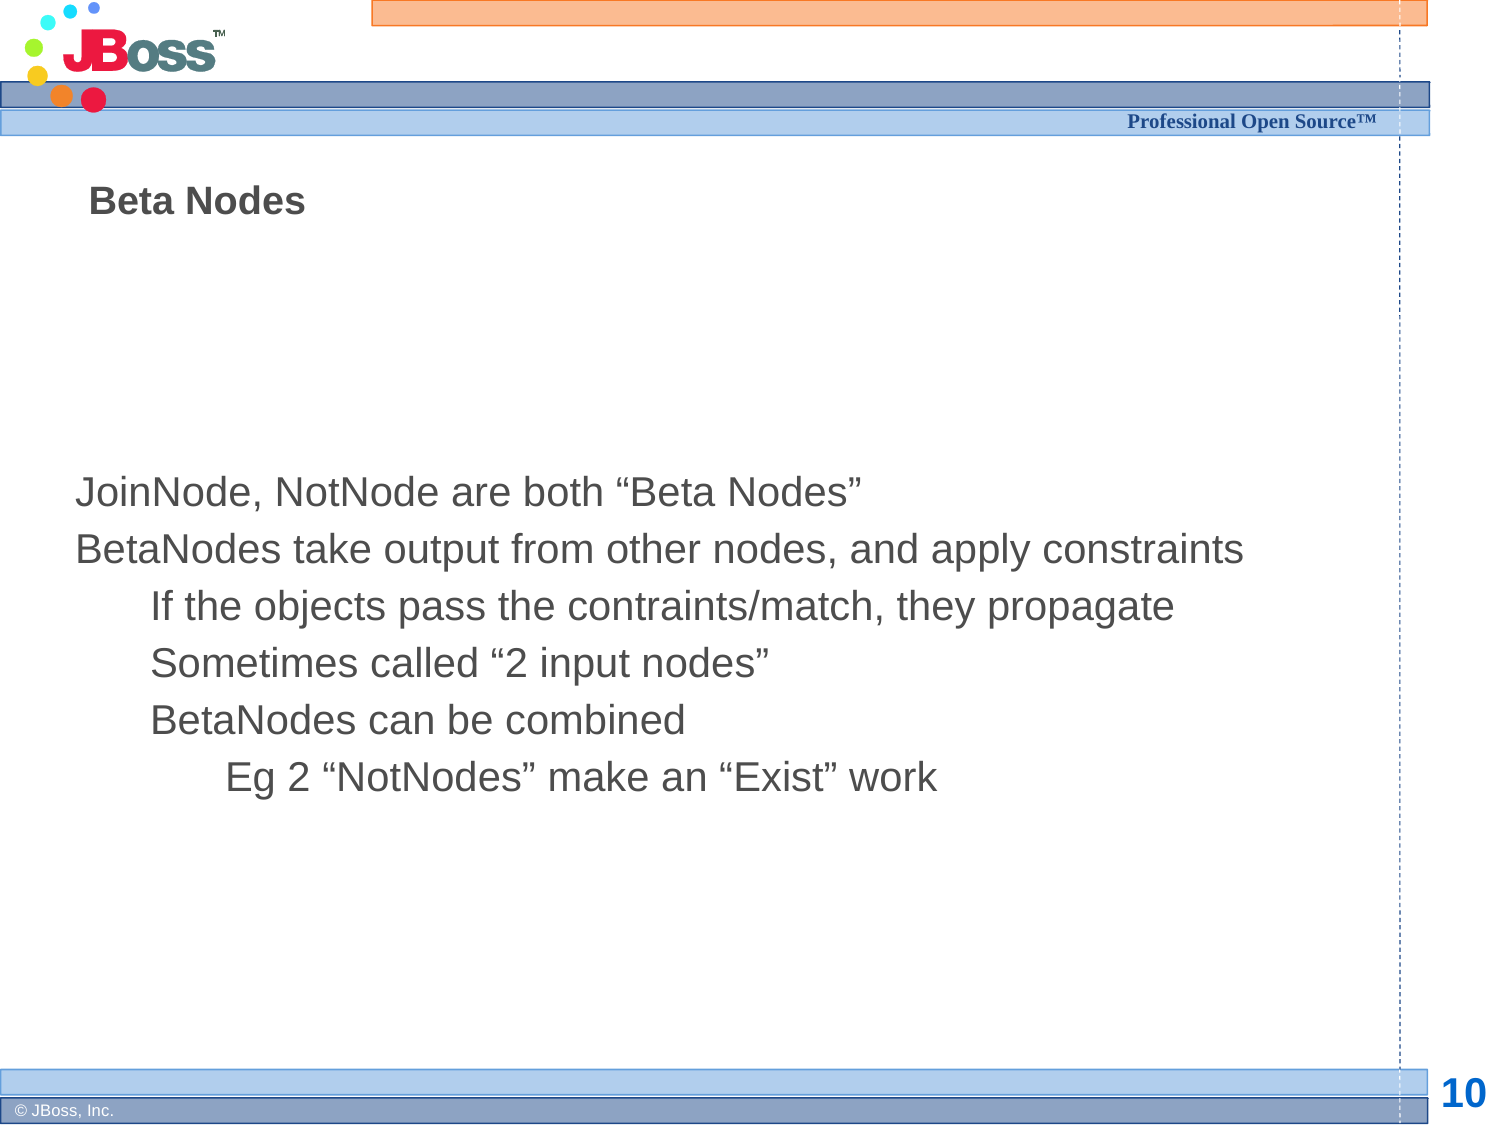

# Beta Nodes
JoinNode, NotNode are both “Beta Nodes”
BetaNodes take output from other nodes, and apply constraints
If the objects pass the contraints/match, they propagate
Sometimes called “2 input nodes”
BetaNodes can be combined
Eg 2 “NotNodes” make an “Exist” work